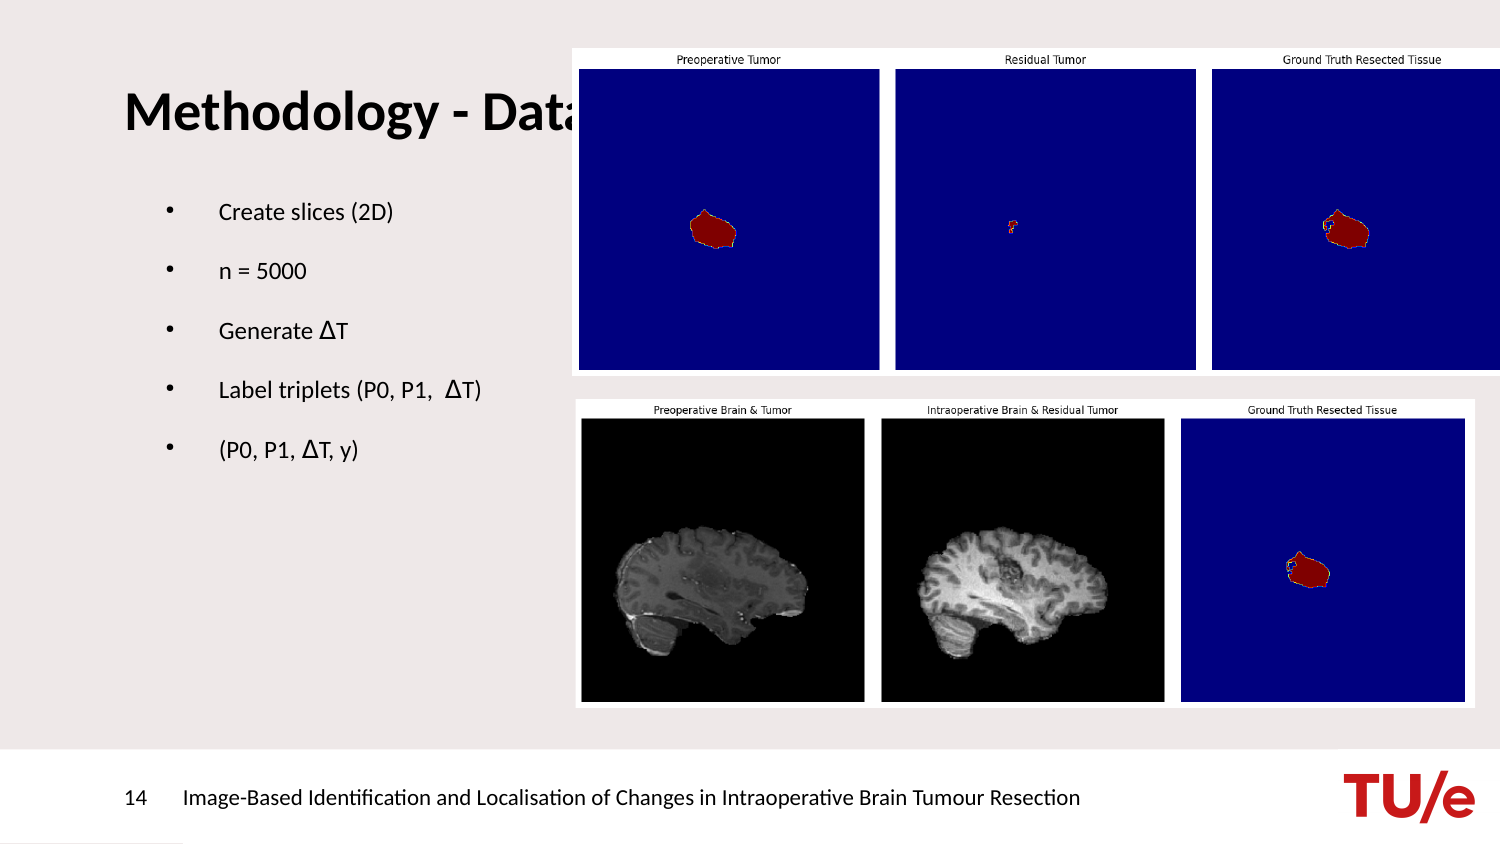

# Methodology - Data
Create slices (2D)
n = 5000
Generate ΔT
Label triplets (P0, P1, ΔT)
(P0, P1, ΔT, y)
14
Image-Based Identification and Localisation of Changes in Intraoperative Brain Tumour Resection